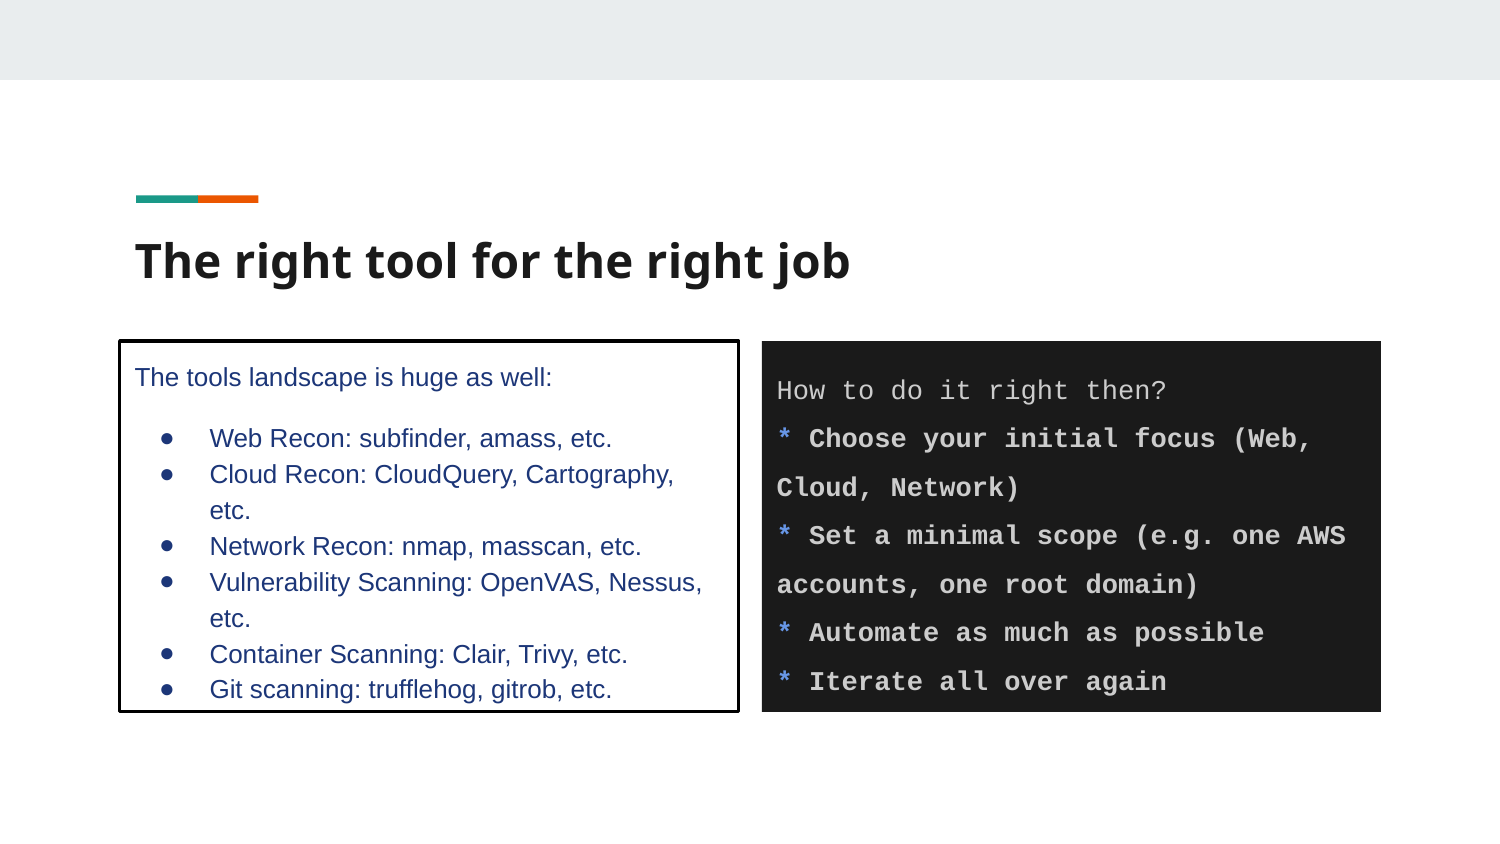

# The right tool for the right job
The tools landscape is huge as well:
Web Recon: subfinder, amass, etc.
Cloud Recon: CloudQuery, Cartography, etc.
Network Recon: nmap, masscan, etc.
Vulnerability Scanning: OpenVAS, Nessus, etc.
Container Scanning: Clair, Trivy, etc.
Git scanning: trufflehog, gitrob, etc.
How to do it right then?
* Choose your initial focus (Web, Cloud, Network)
* Set a minimal scope (e.g. one AWS accounts, one root domain)
* Automate as much as possible
* Iterate all over again